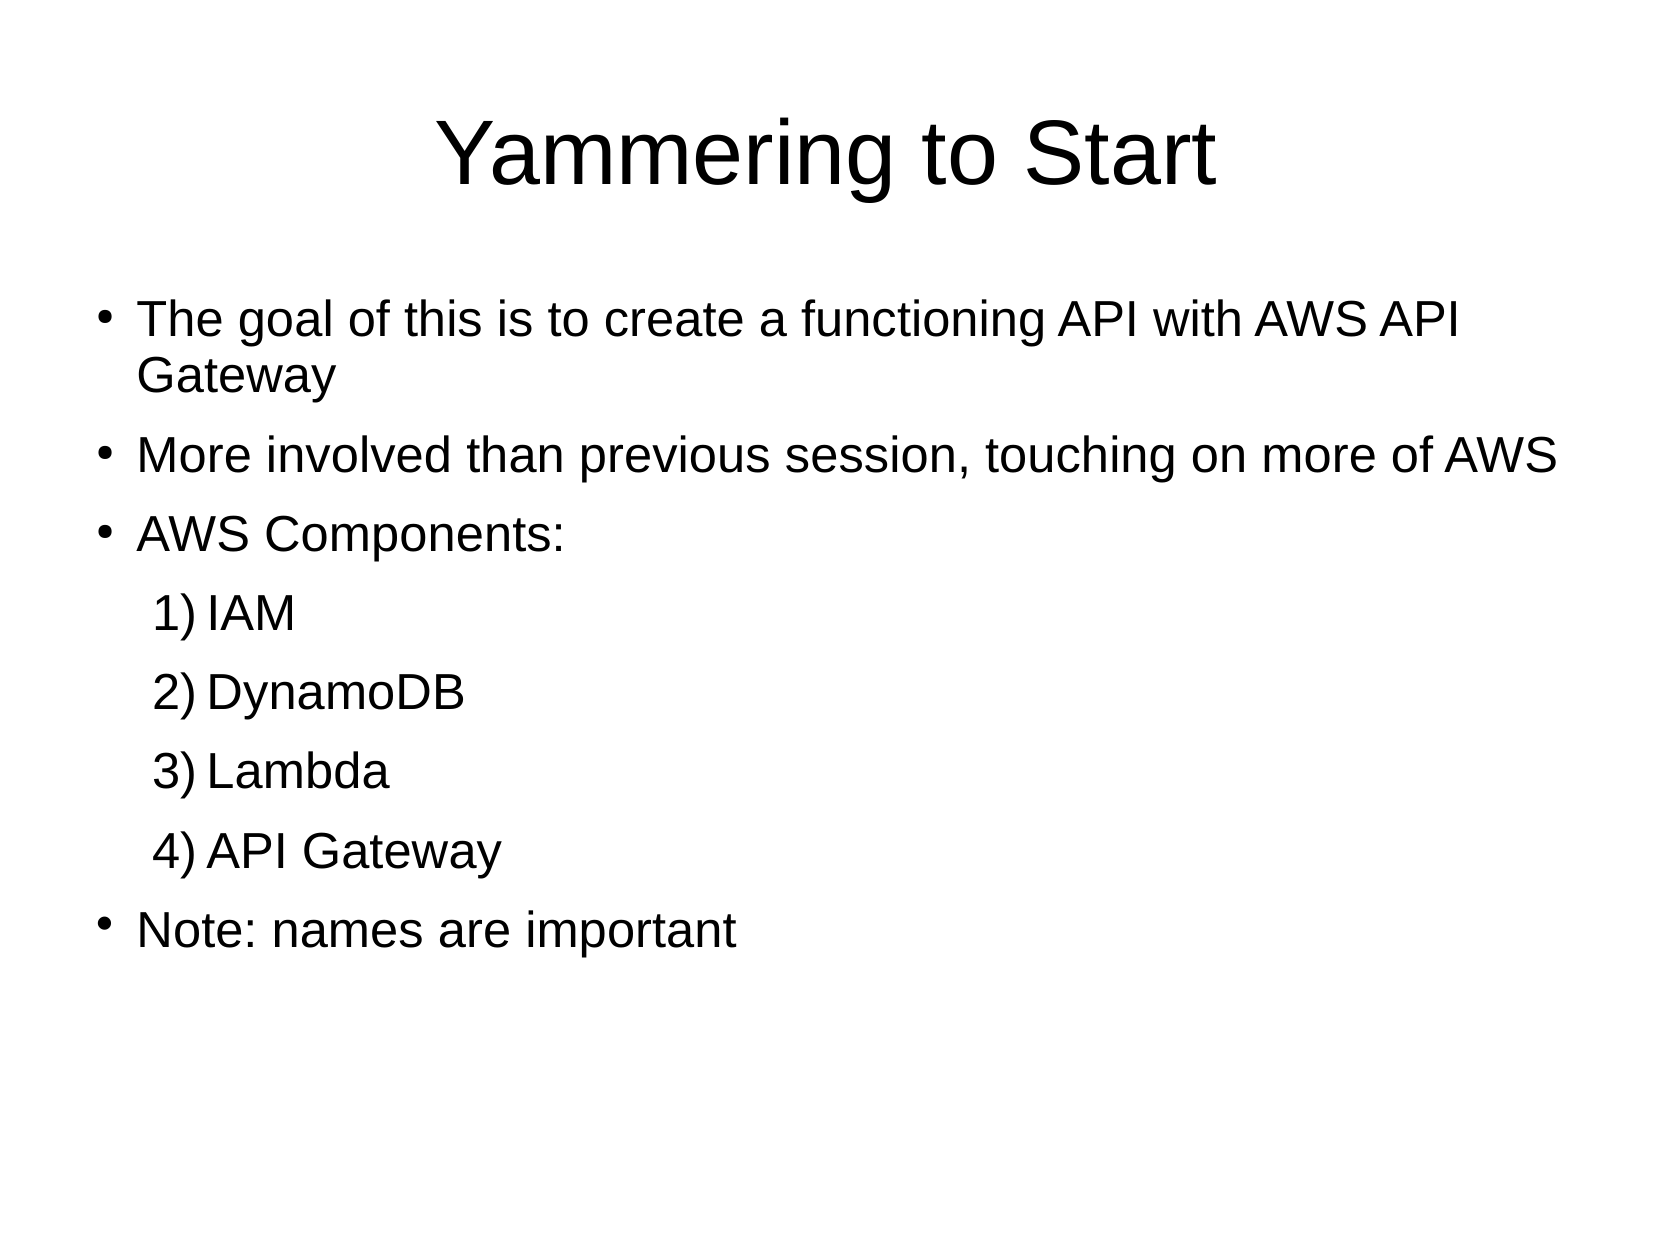

# Yammering to Start
The goal of this is to create a functioning API with AWS API Gateway
More involved than previous session, touching on more of AWS
AWS Components:
 IAM
 DynamoDB
 Lambda
 API Gateway
Note: names are important